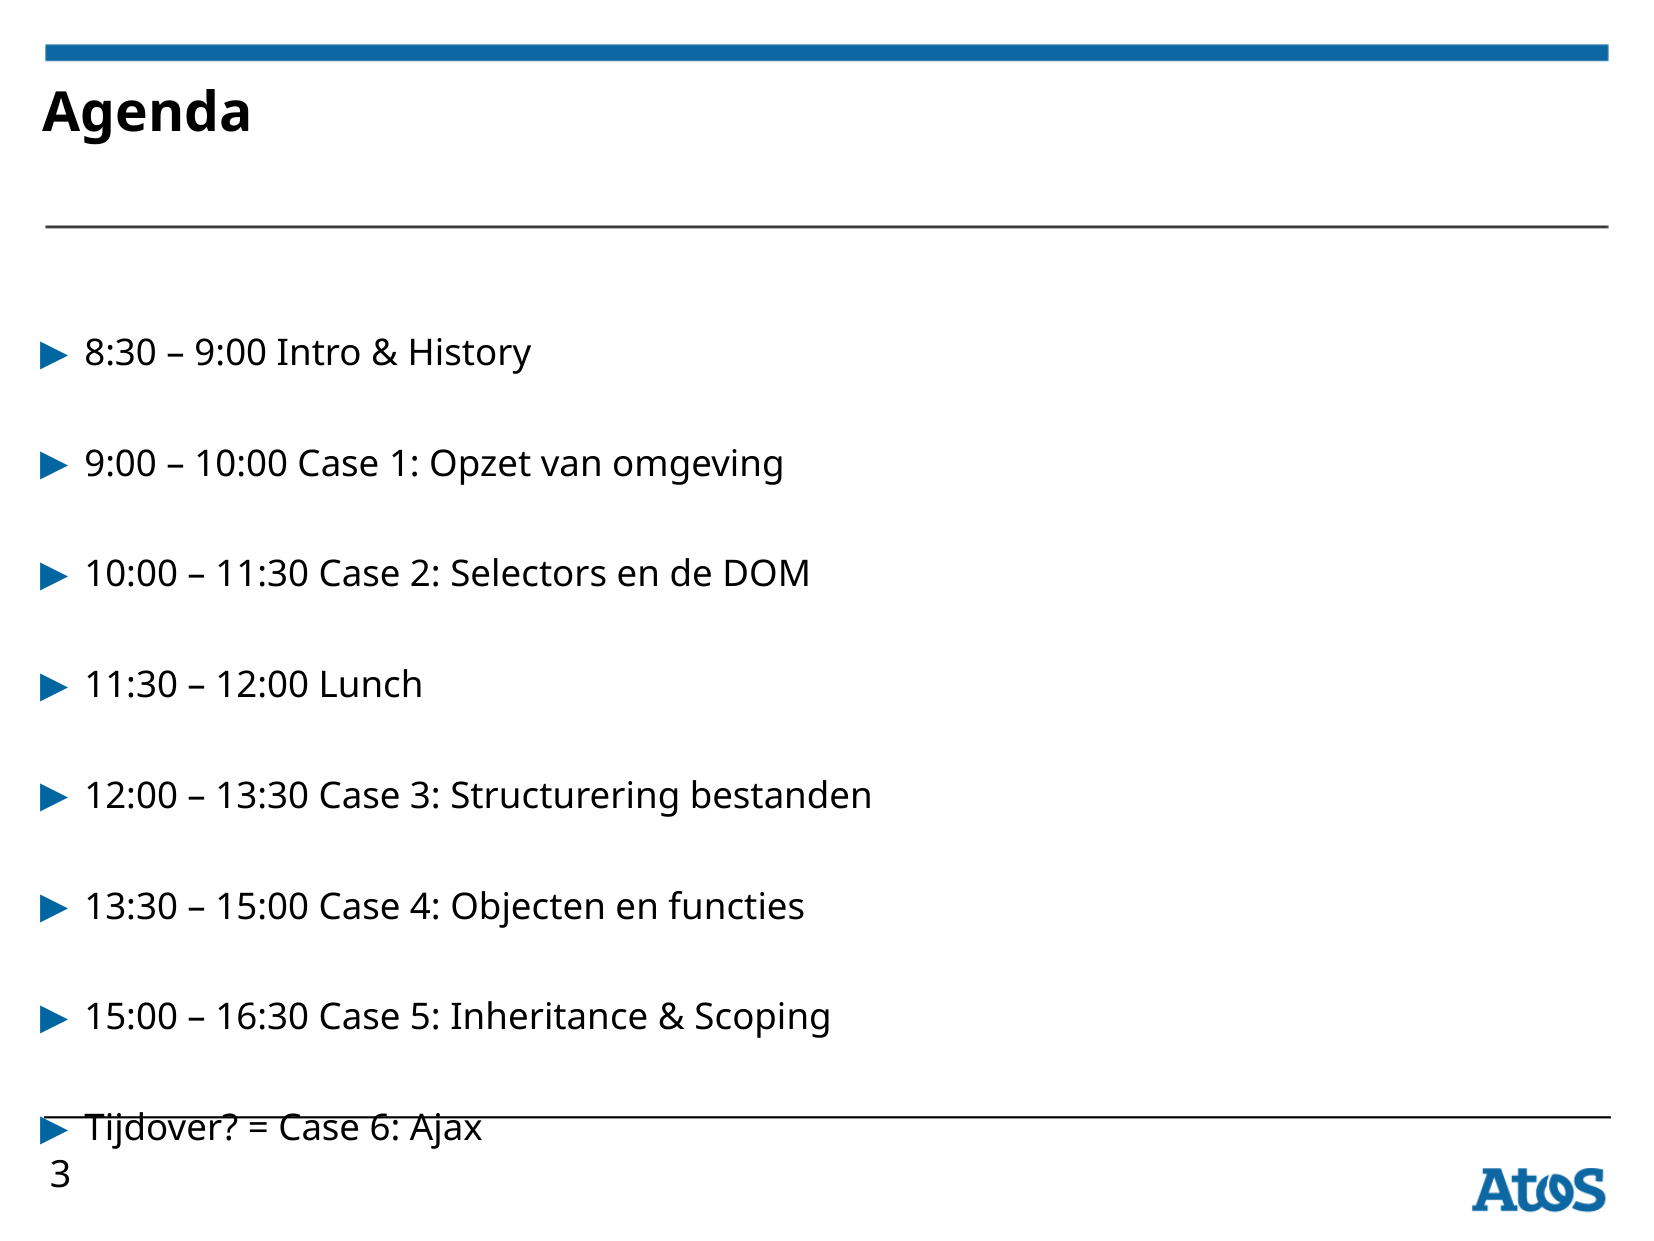

# Agenda
8:30 – 9:00 Intro & History
9:00 – 10:00 Case 1: Opzet van omgeving
10:00 – 11:30 Case 2: Selectors en de DOM
11:30 – 12:00 Lunch
12:00 – 13:30 Case 3: Structurering bestanden
13:30 – 15:00 Case 4: Objecten en functies
15:00 – 16:30 Case 5: Inheritance & Scoping
Tijdover? = Case 6: Ajax